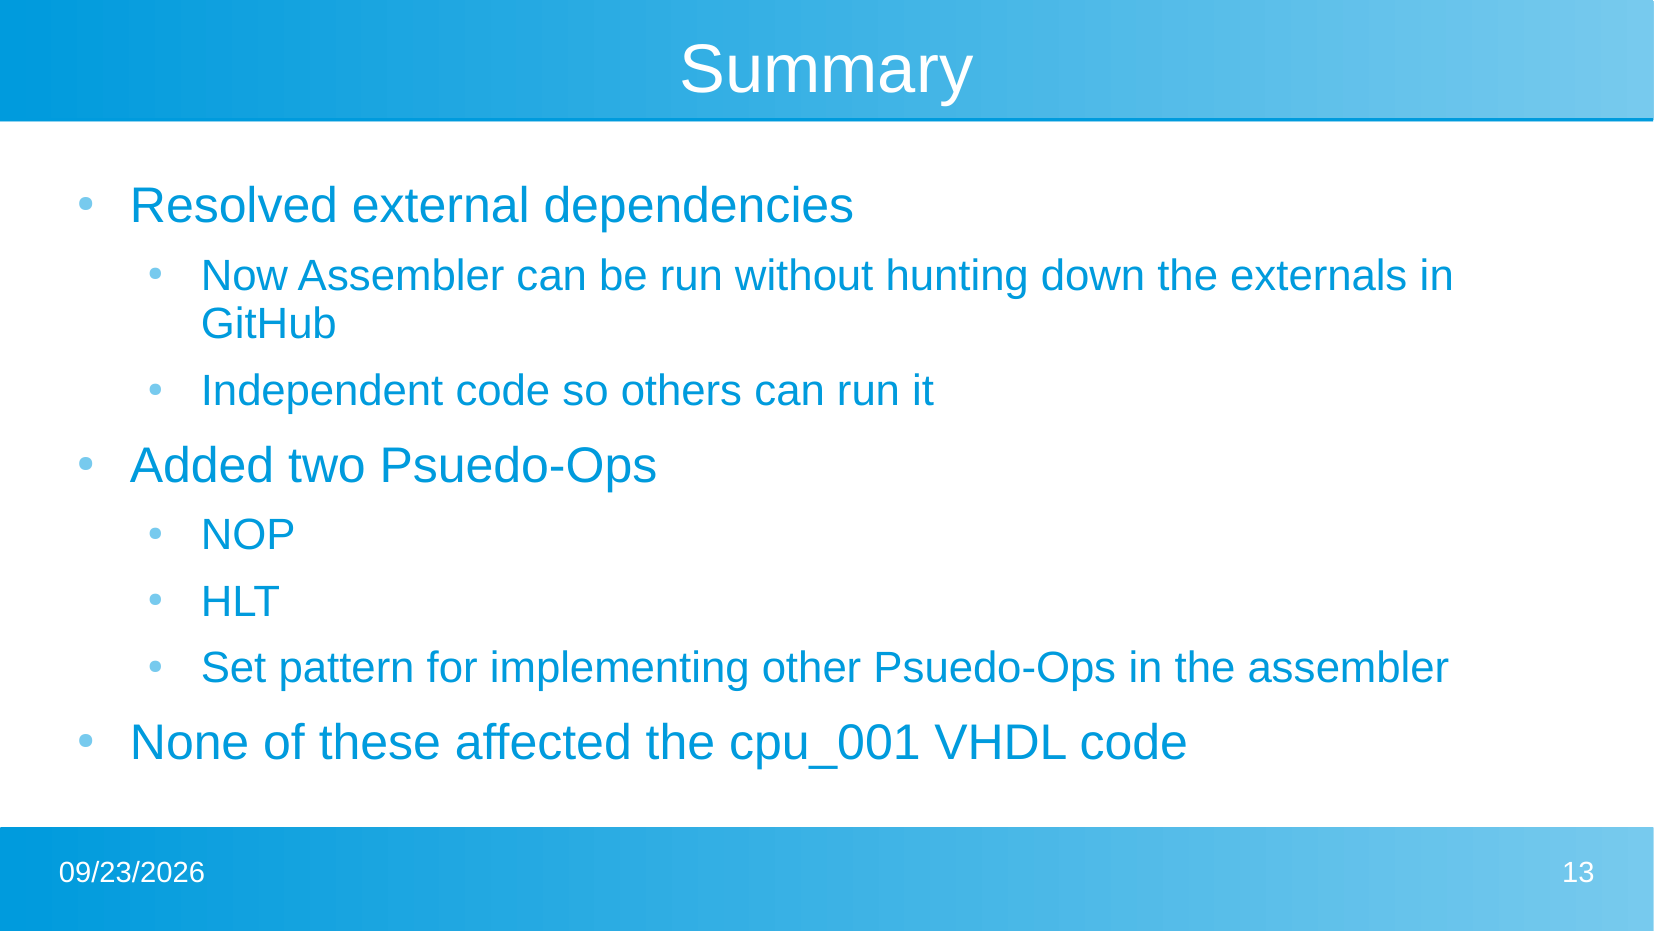

# Summary
Resolved external dependencies
Now Assembler can be run without hunting down the externals in GitHub
Independent code so others can run it
Added two Psuedo-Ops
NOP
HLT
Set pattern for implementing other Psuedo-Ops in the assembler
None of these affected the cpu_001 VHDL code
13